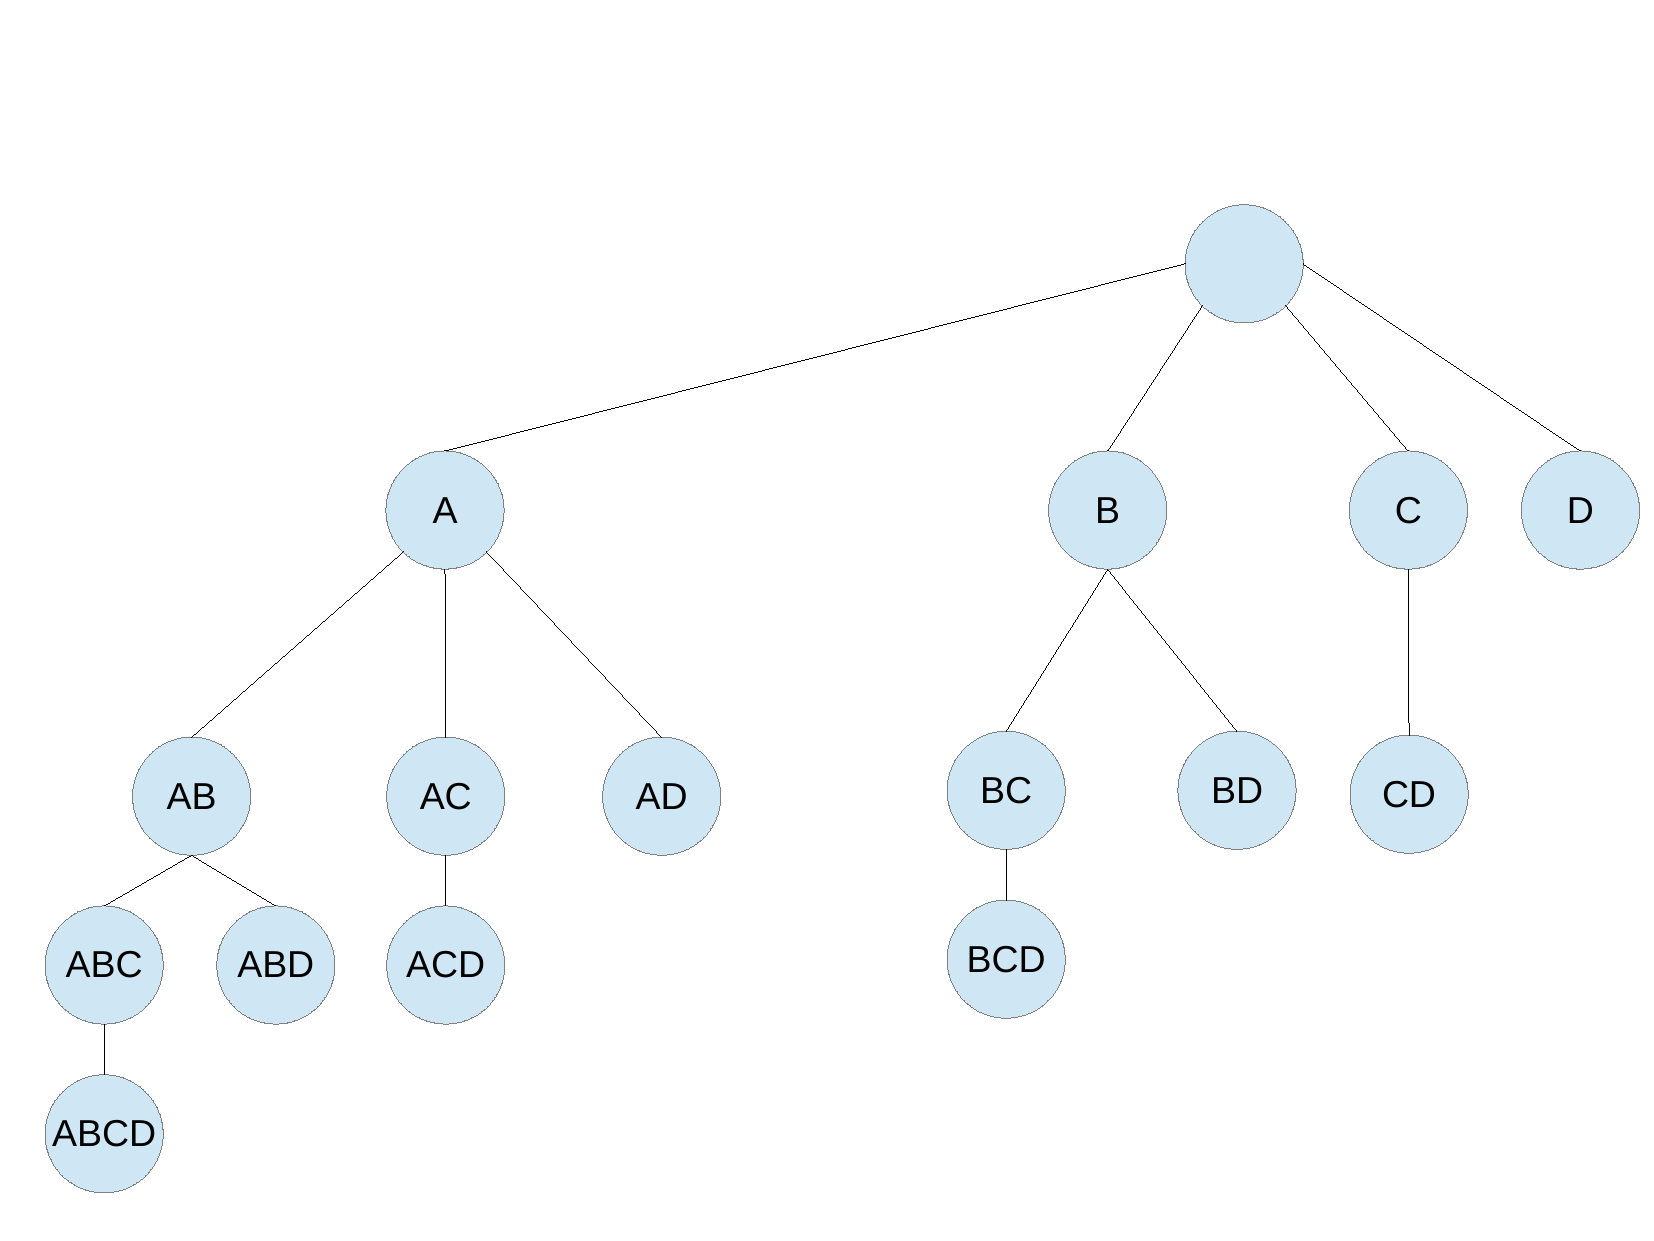

A
B
C
D
BC
BD
CD
AB
AC
AD
BCD
ABC
ABD
ACD
ABCD